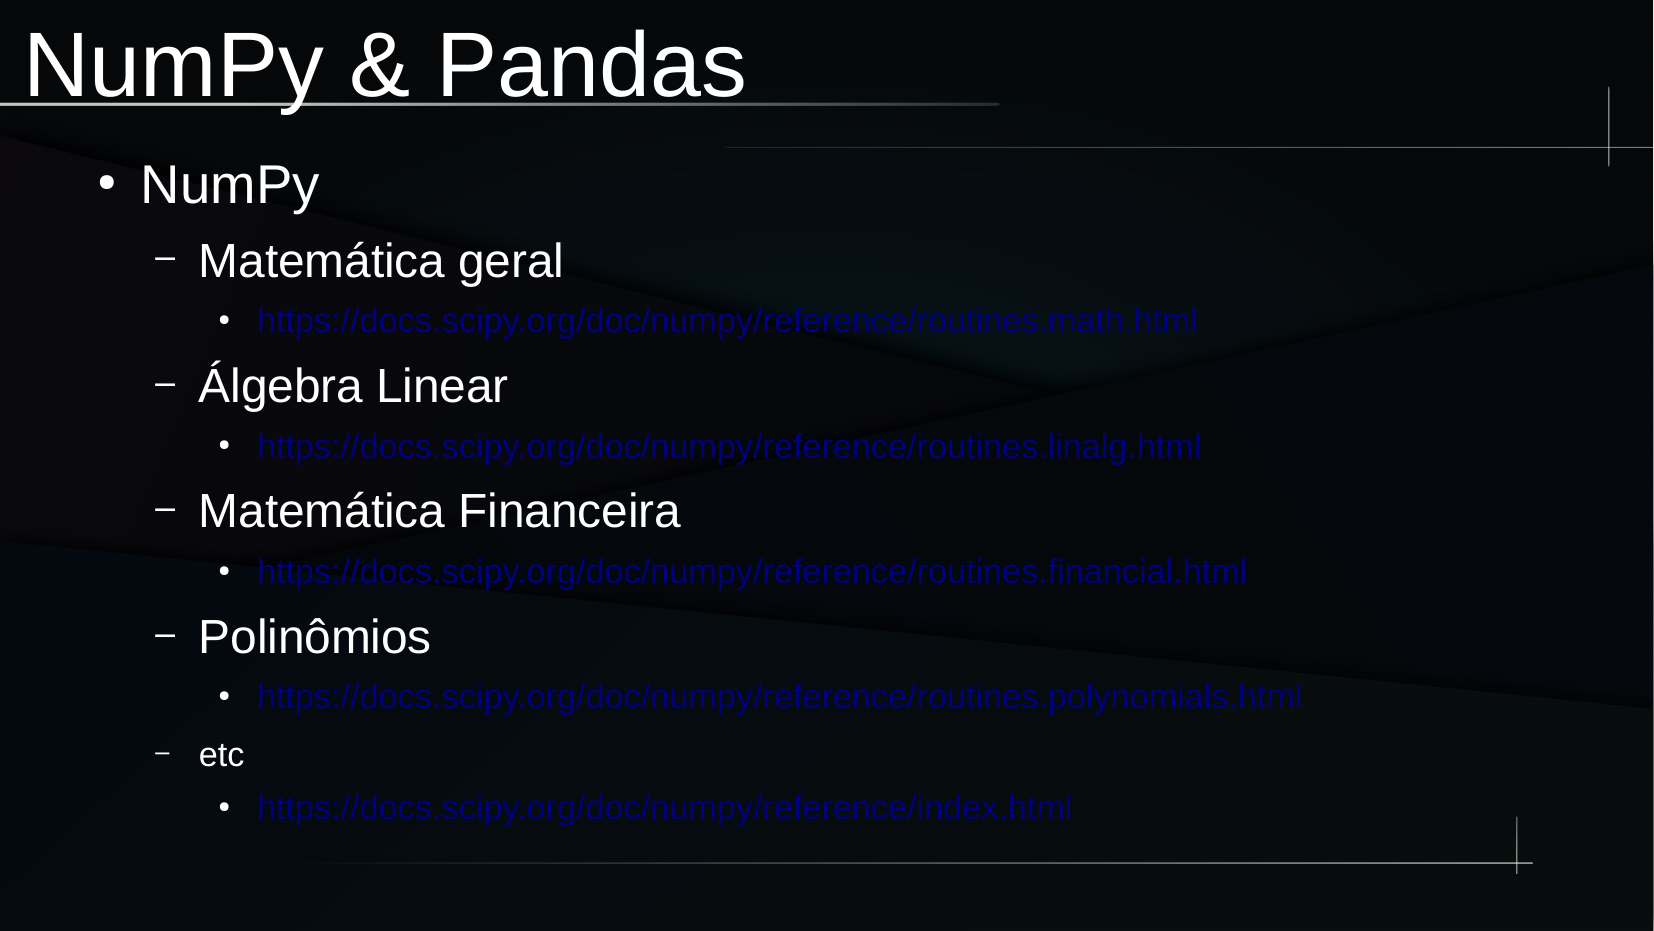

# NumPy & Pandas
NumPy
Matemática geral
https://docs.scipy.org/doc/numpy/reference/routines.math.html
Álgebra Linear
https://docs.scipy.org/doc/numpy/reference/routines.linalg.html
Matemática Financeira
https://docs.scipy.org/doc/numpy/reference/routines.financial.html
Polinômios
https://docs.scipy.org/doc/numpy/reference/routines.polynomials.html
etc
https://docs.scipy.org/doc/numpy/reference/index.html